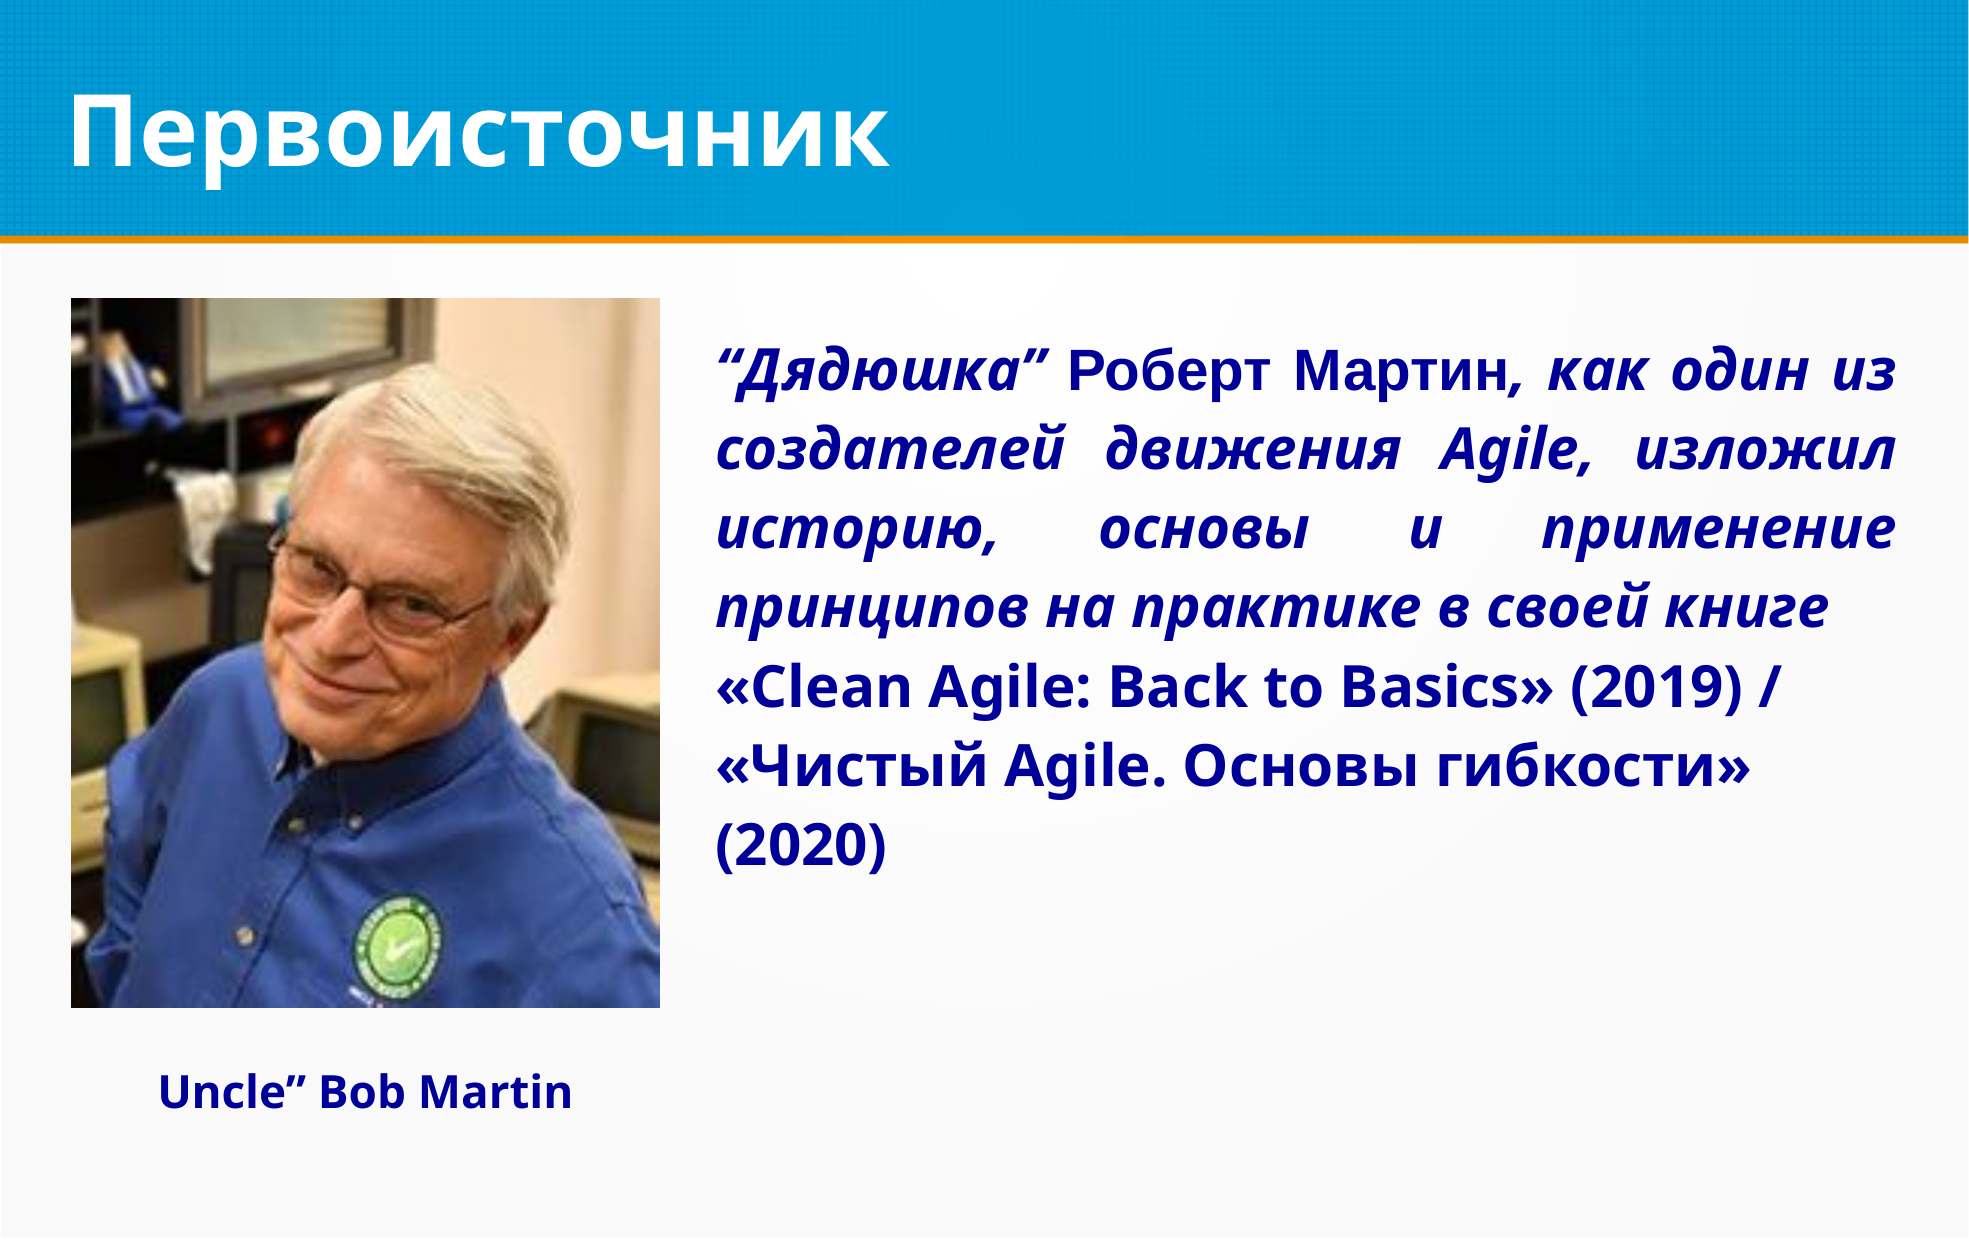

Первоисточник
Uncle” Bob Martin
“Дядюшка” Роберт Мартин, как один из создателей движения Agile, изложил историю, основы и применение принципов на практике в своей книге
«Clean Agile: Back to Basics» (2019) /
«Чистый Agile. Основы гибкости» (2020)